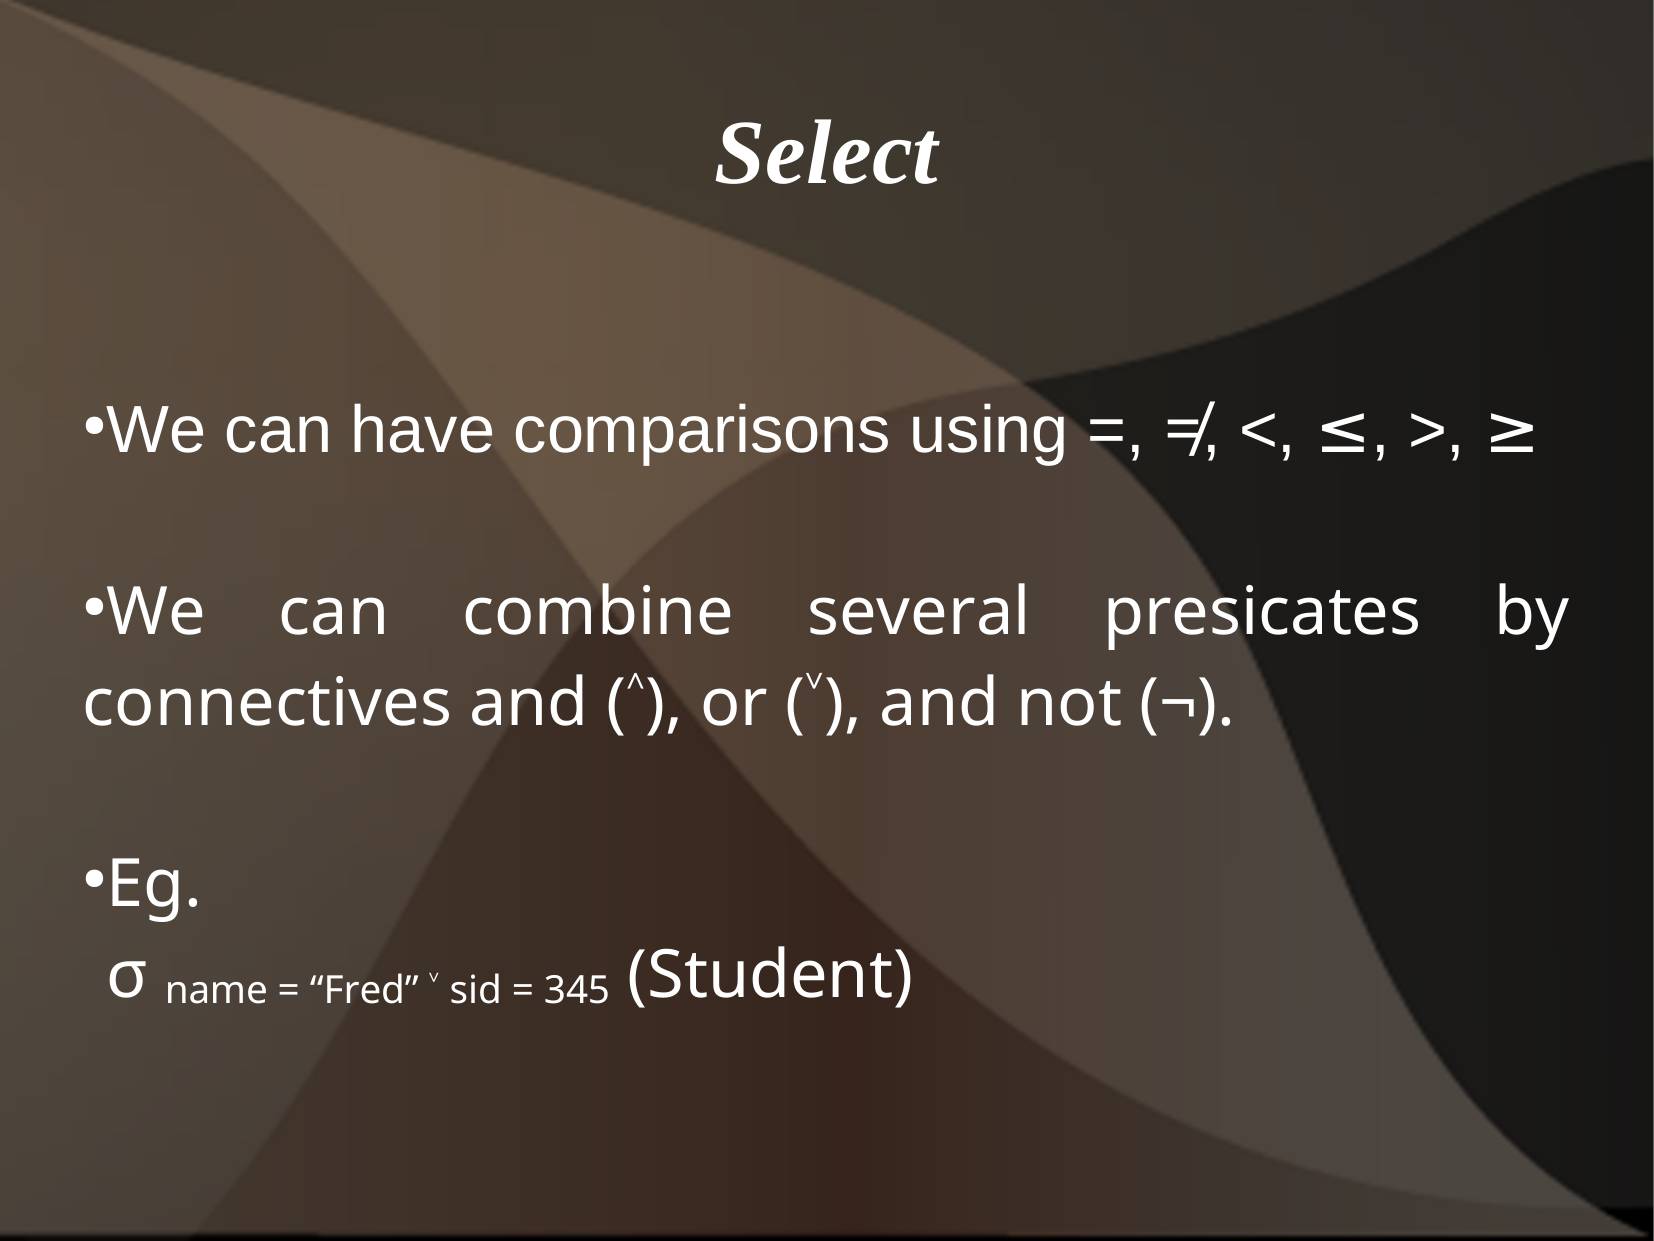

# Select
We can have comparisons using =, ≠, <, ≤, >, ≥
We can combine several presicates by connectives and (˄), or (˅), and not (¬).
Eg.
σ name = “Fred” ˅ sid = 345 (Student)